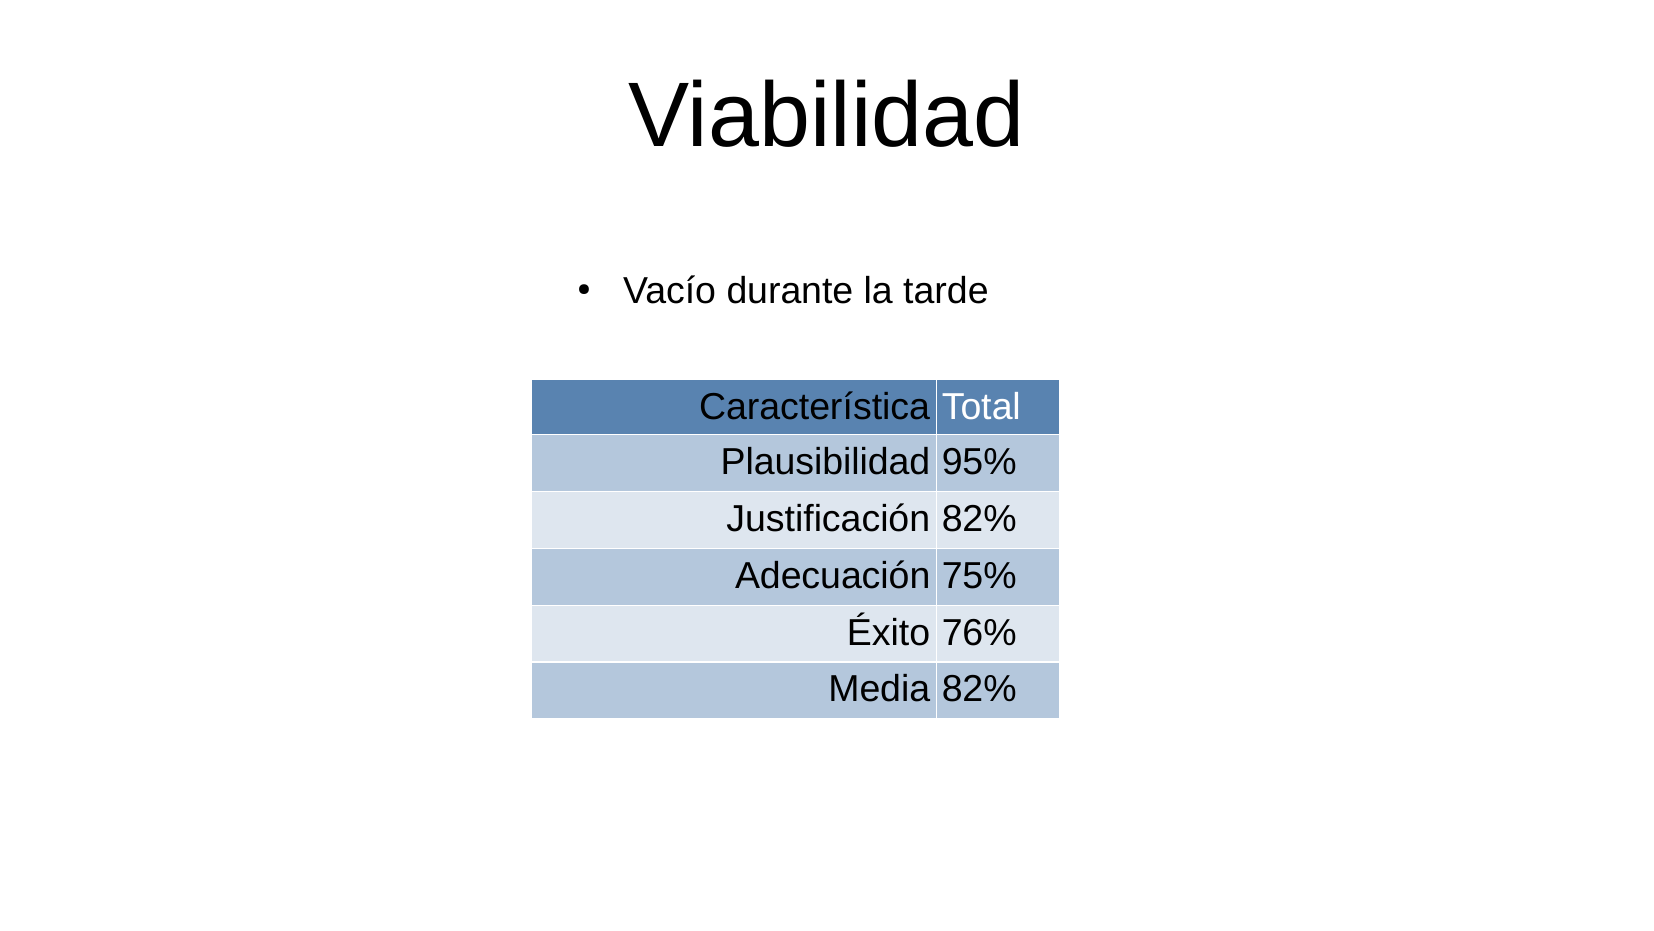

# Viabilidad
 Vacío durante la tarde
| Característica | Total |
| --- | --- |
| Plausibilidad | 95% |
| Justificación | 82% |
| Adecuación | 75% |
| Éxito | 76% |
| Media | 82% |